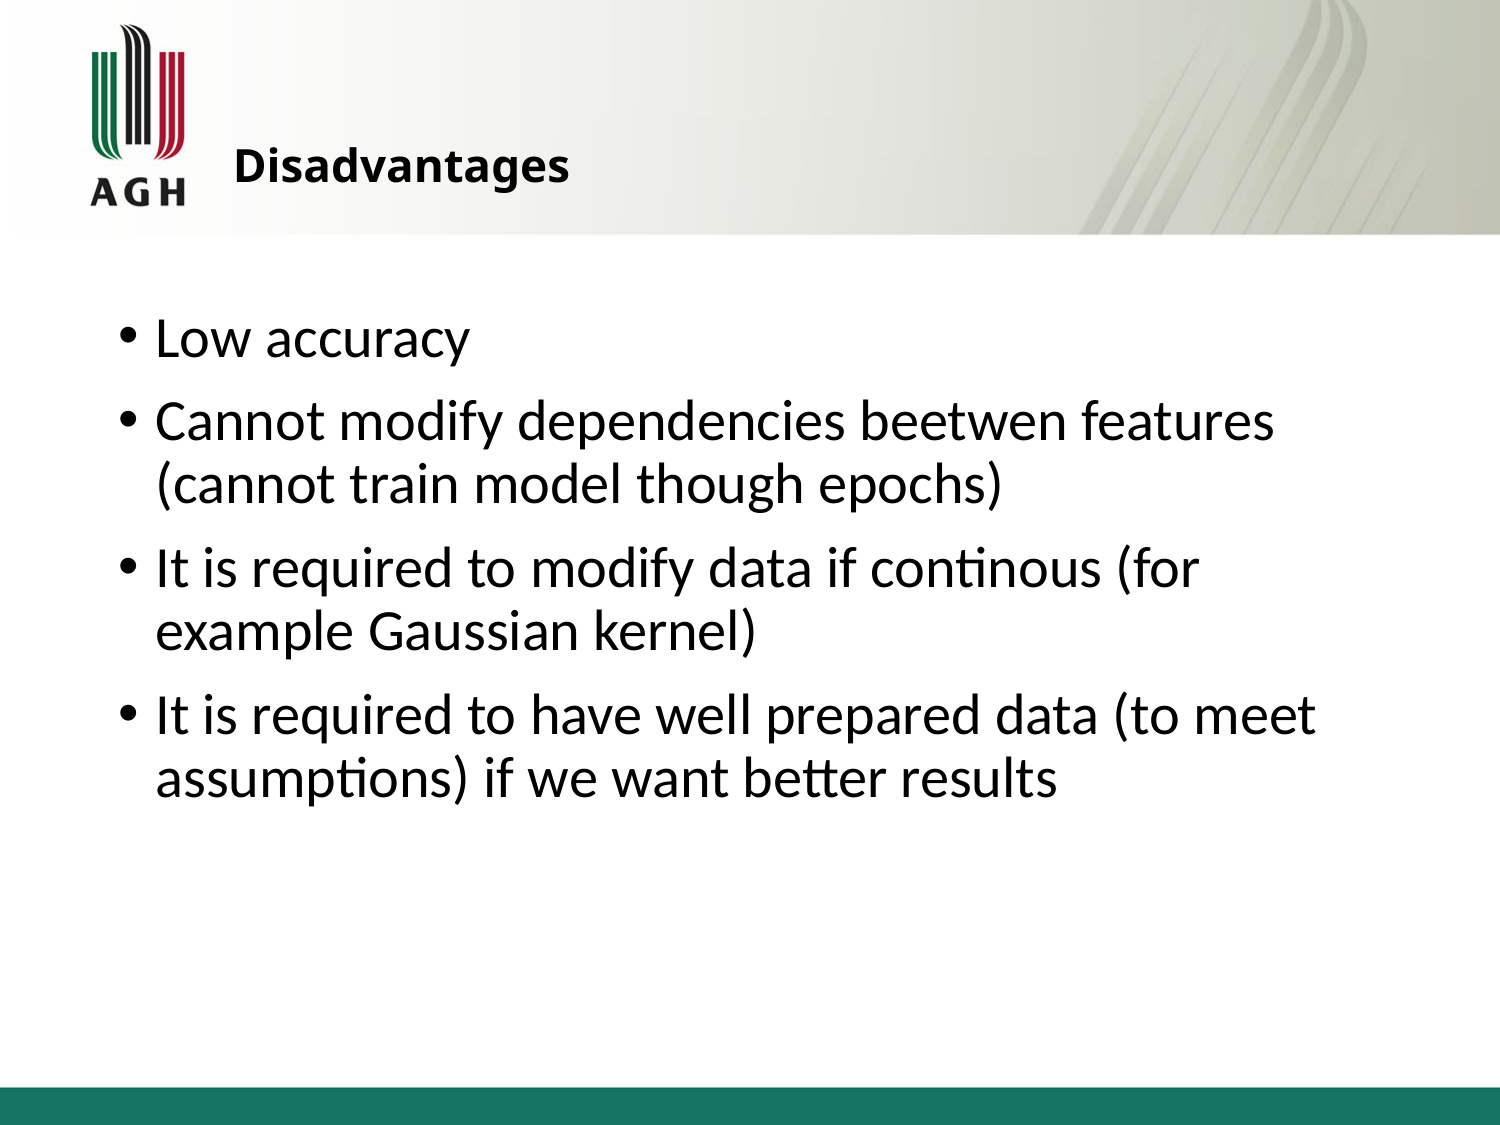

Disadvantages
Low accuracy
Cannot modify dependencies beetwen features (cannot train model though epochs)
It is required to modify data if continous (for example Gaussian kernel)
It is required to have well prepared data (to meet assumptions) if we want better results